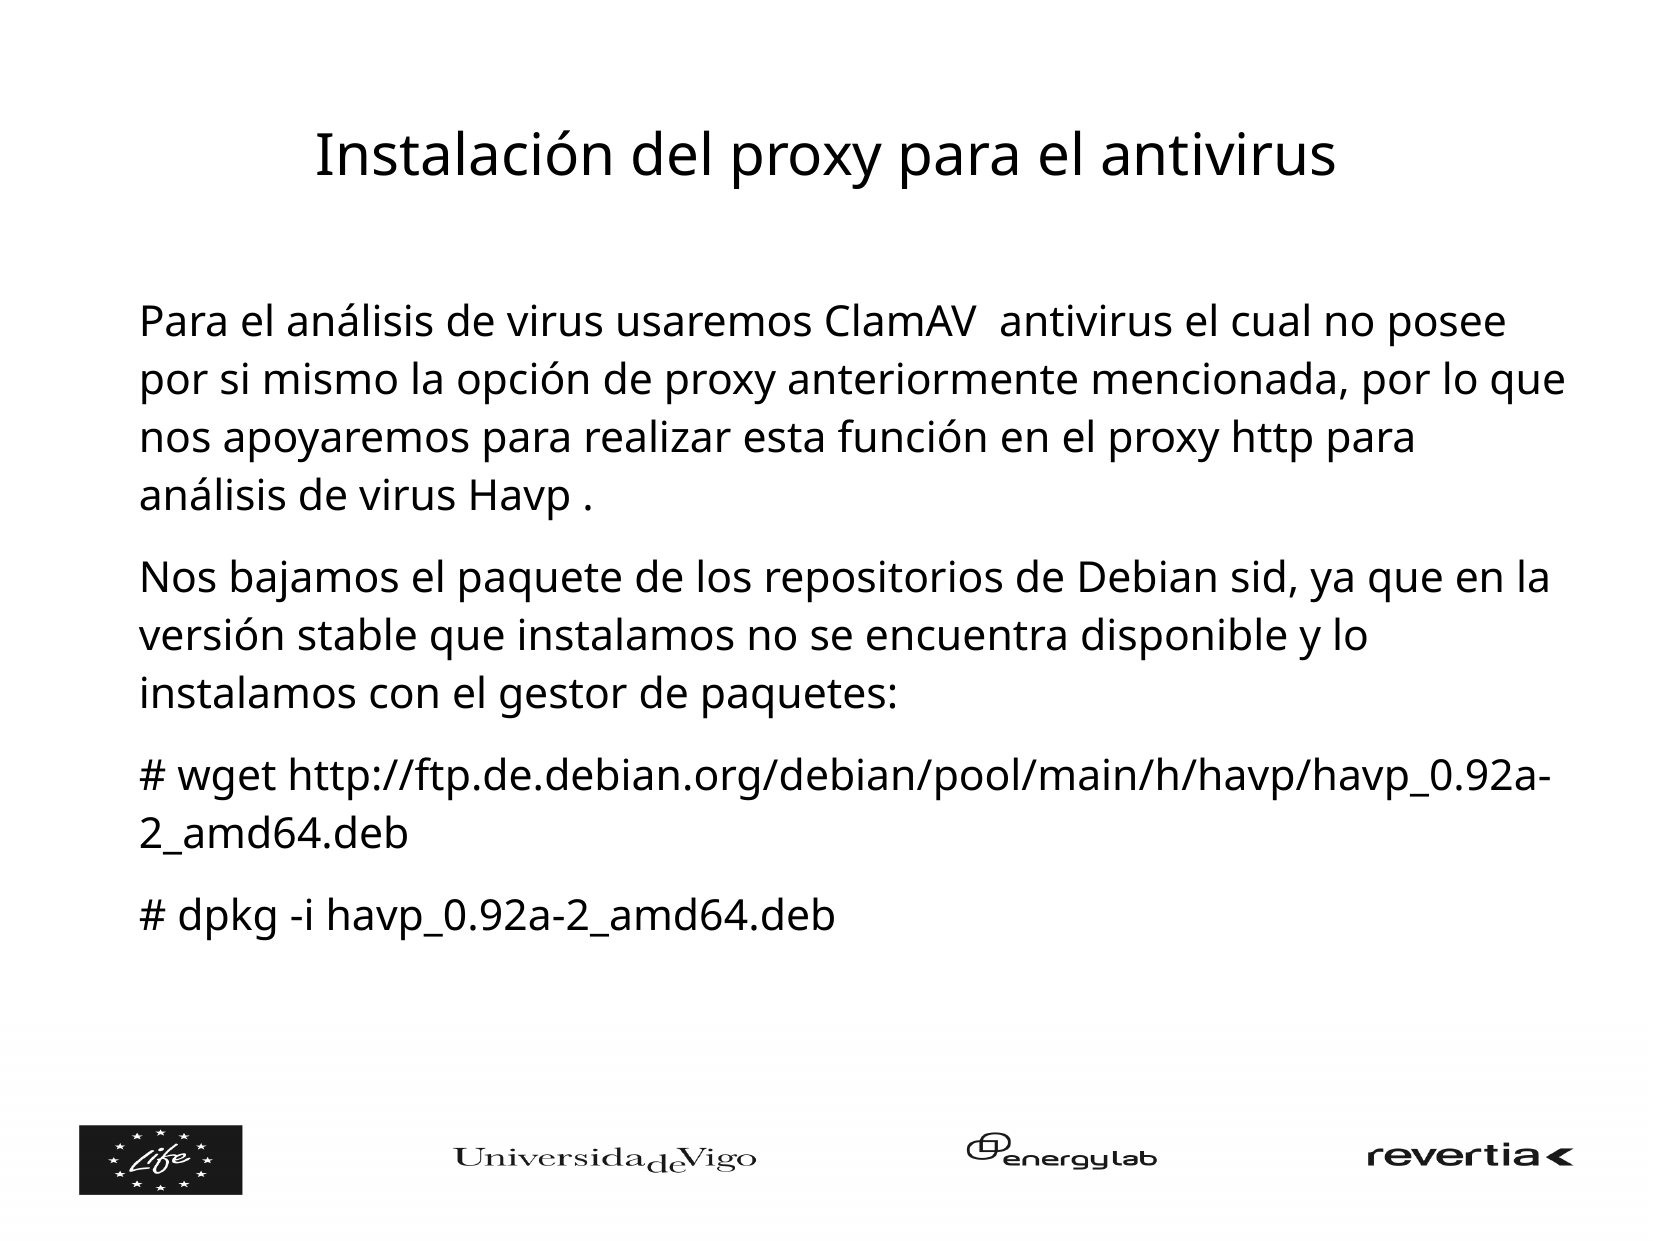

# Instalación del proxy para el antivirus
Para el análisis de virus usaremos ClamAV antivirus el cual no posee por si mismo la opción de proxy anteriormente mencionada, por lo que nos apoyaremos para realizar esta función en el proxy http para análisis de virus Havp .
Nos bajamos el paquete de los repositorios de Debian sid, ya que en la versión stable que instalamos no se encuentra disponible y lo instalamos con el gestor de paquetes:
# wget http://ftp.de.debian.org/debian/pool/main/h/havp/havp_0.92a-2_amd64.deb
# dpkg -i havp_0.92a-2_amd64.deb